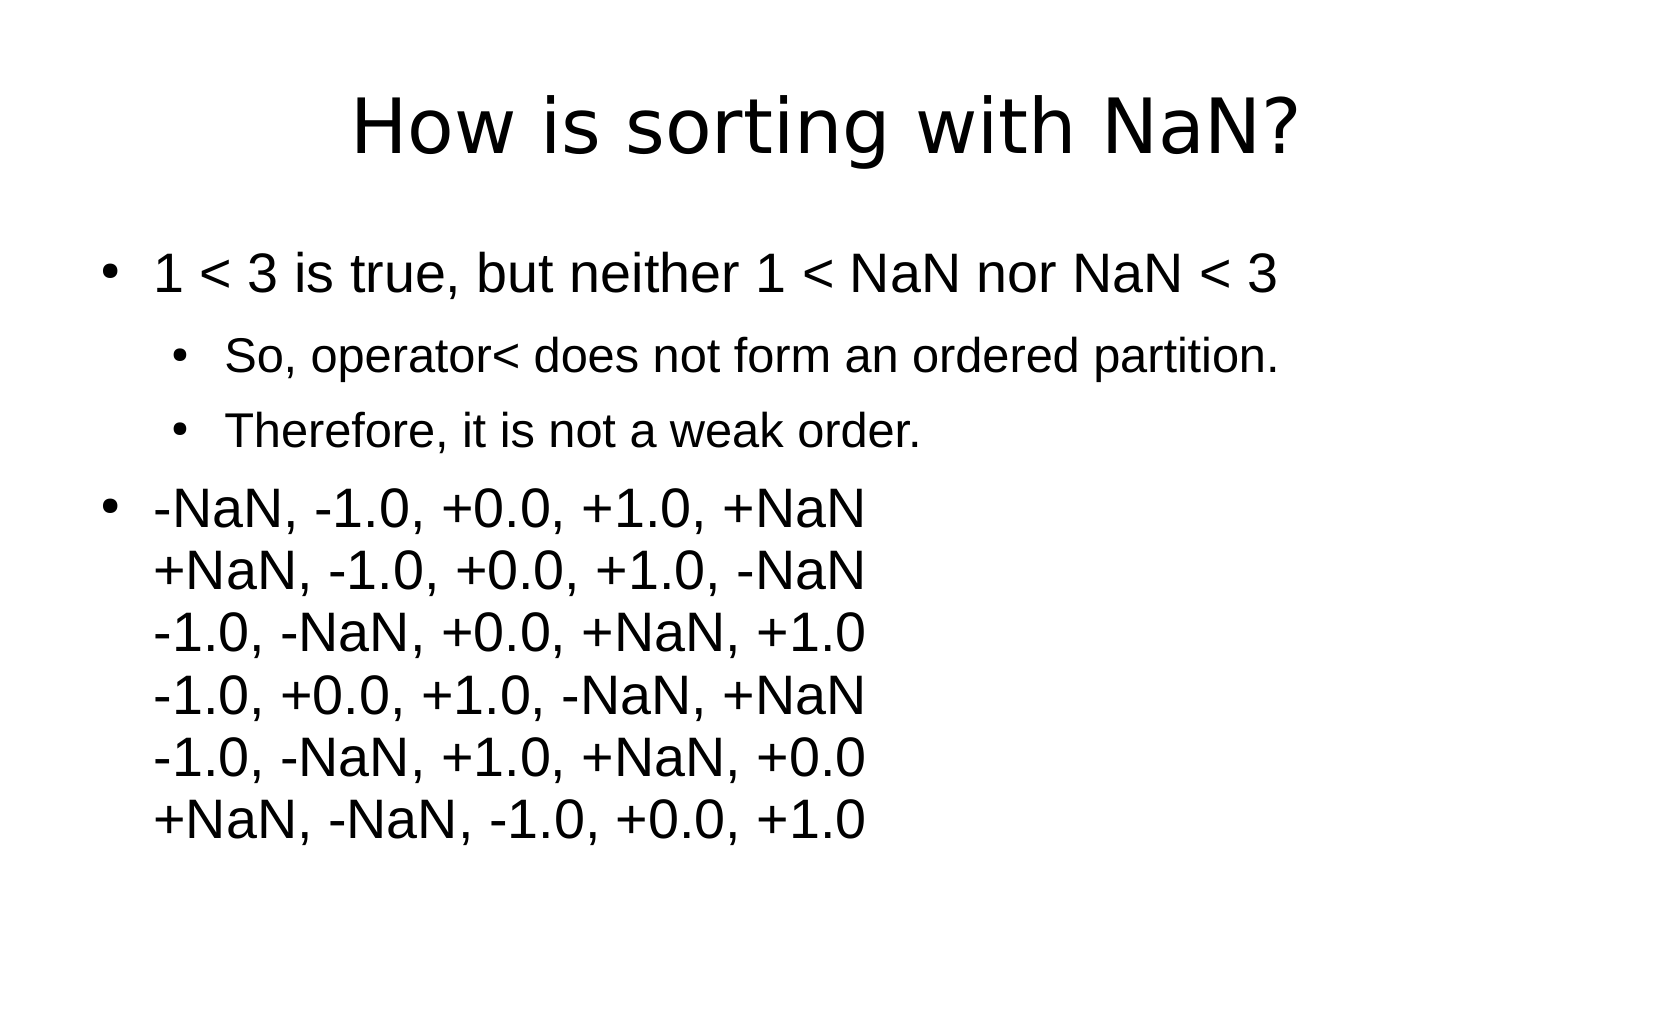

# How is sorting with NaN?
1 < 3 is true, but neither 1 < NaN nor NaN < 3
So, operator< does not form an ordered partition.
Therefore, it is not a weak order.
-NaN, -1.0, +0.0, +1.0, +NaN
+NaN, -1.0, +0.0, +1.0, -NaN
-1.0, -NaN, +0.0, +NaN, +1.0
-1.0, +0.0, +1.0, -NaN, +NaN
-1.0, -NaN, +1.0, +NaN, +0.0
+NaN, -NaN, -1.0, +0.0, +1.0